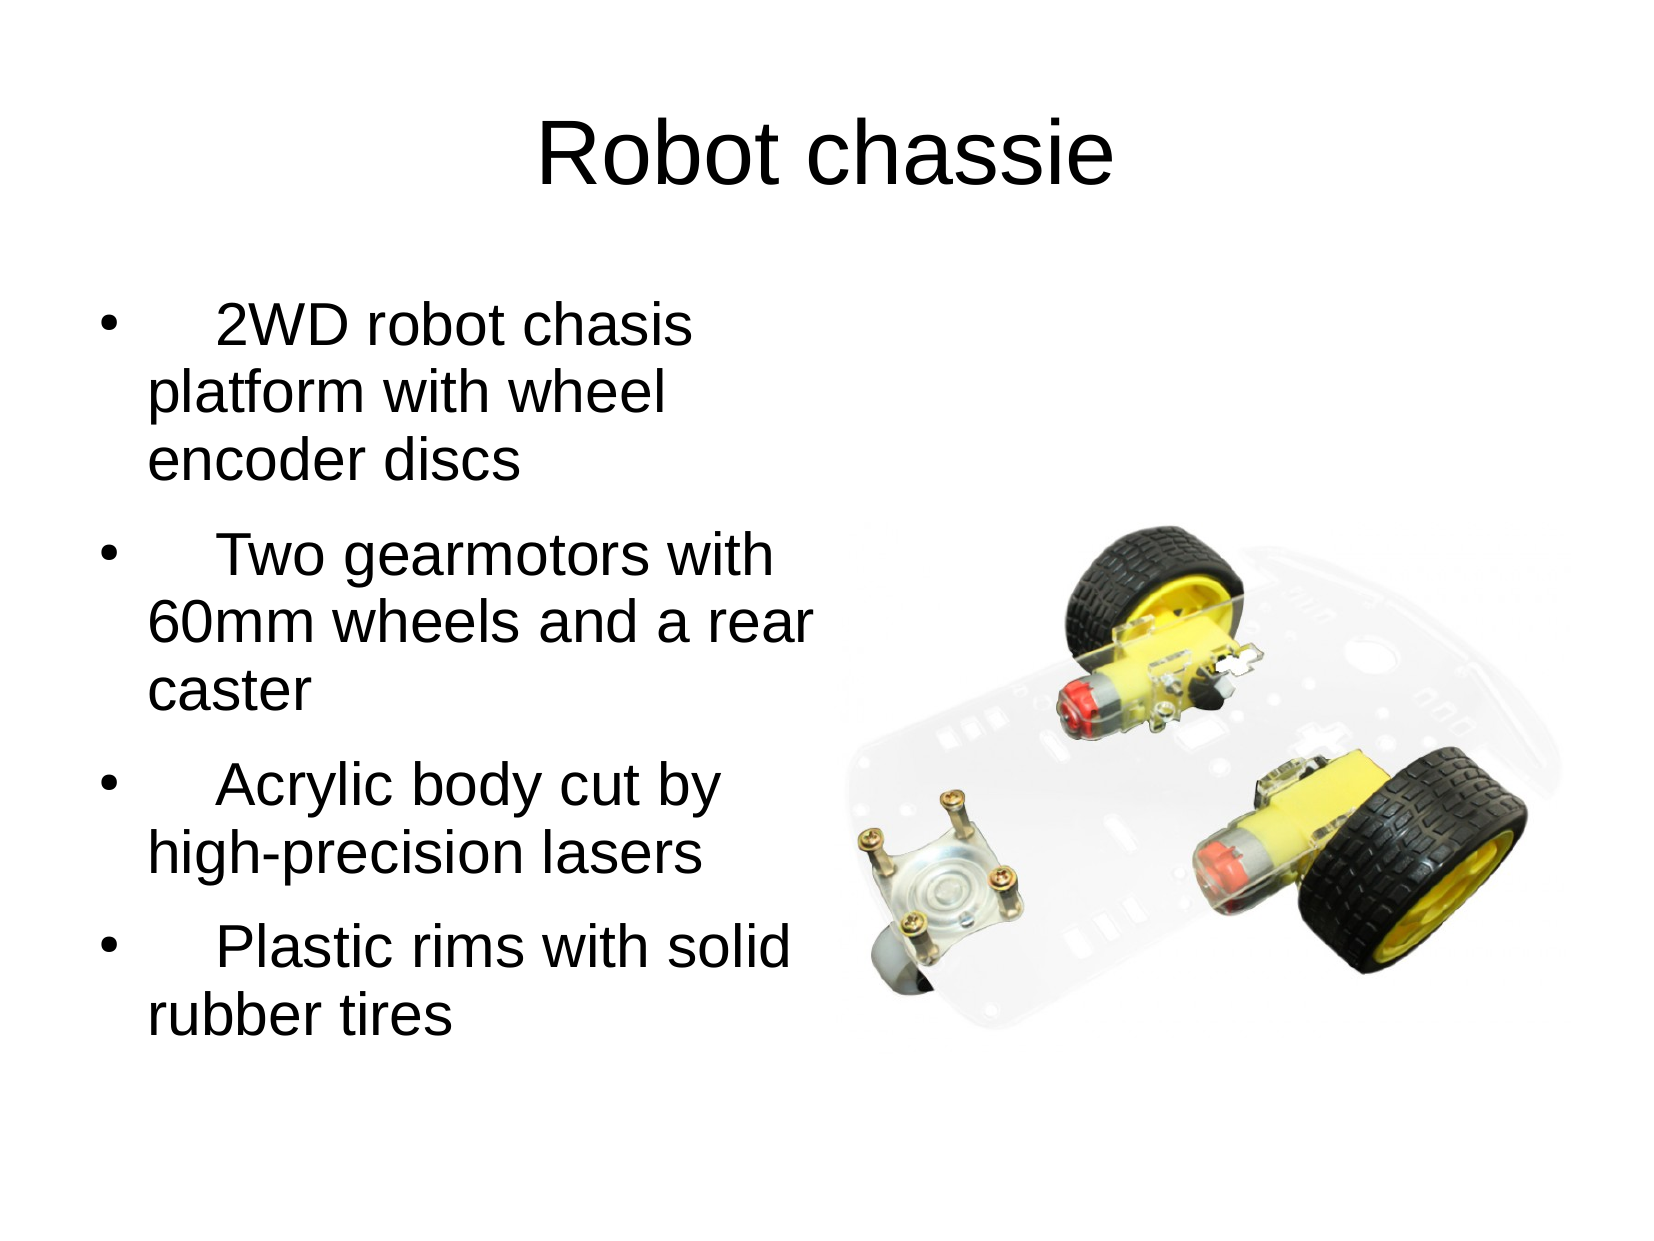

# Robot chassie
 2WD robot chasis platform with wheel encoder discs
 Two gearmotors with 60mm wheels and a rear caster
 Acrylic body cut by high-precision lasers
 Plastic rims with solid rubber tires